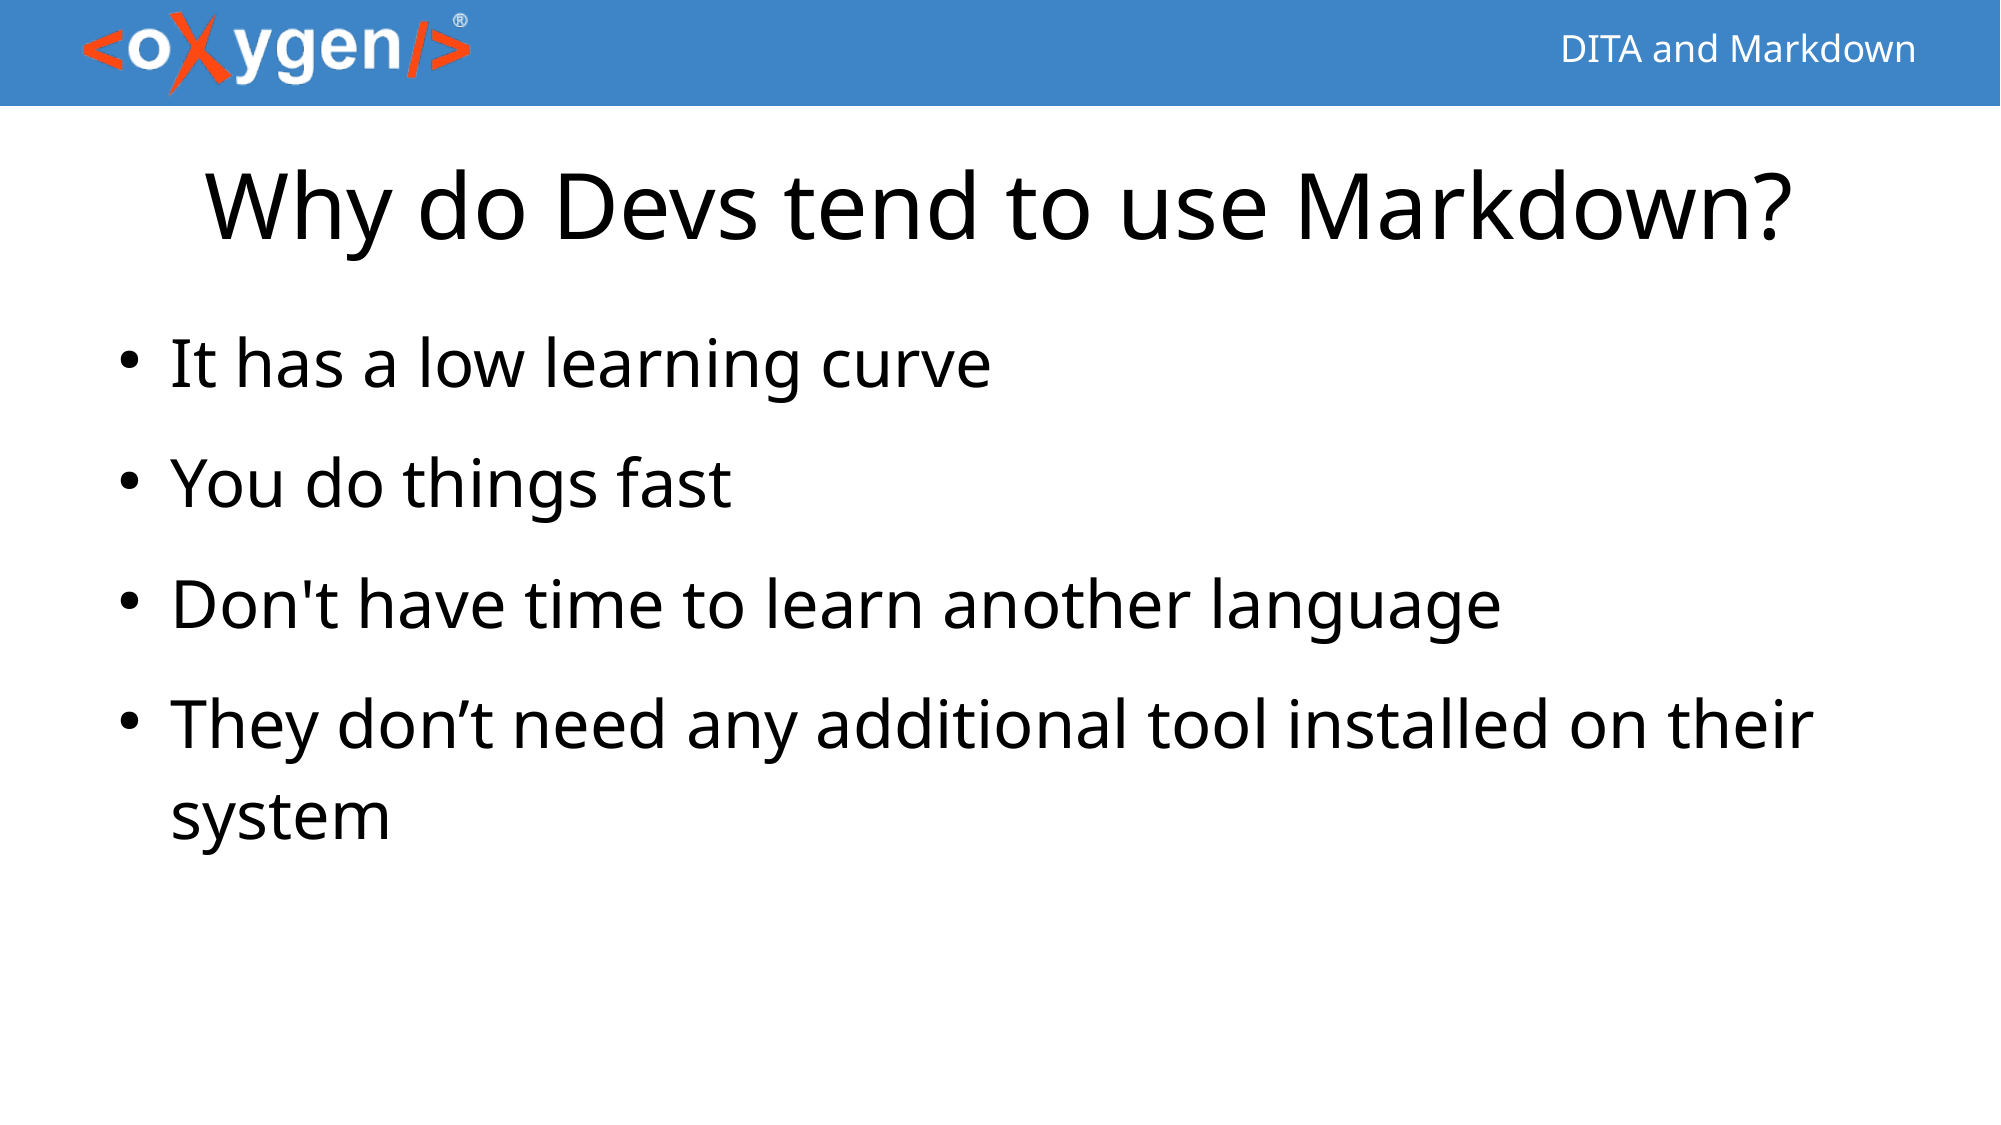

# Why do Devs tend to use Markdown?
It has a low learning curve
You do things fast
Don't have time to learn another language
They don’t need any additional tool installed on their system